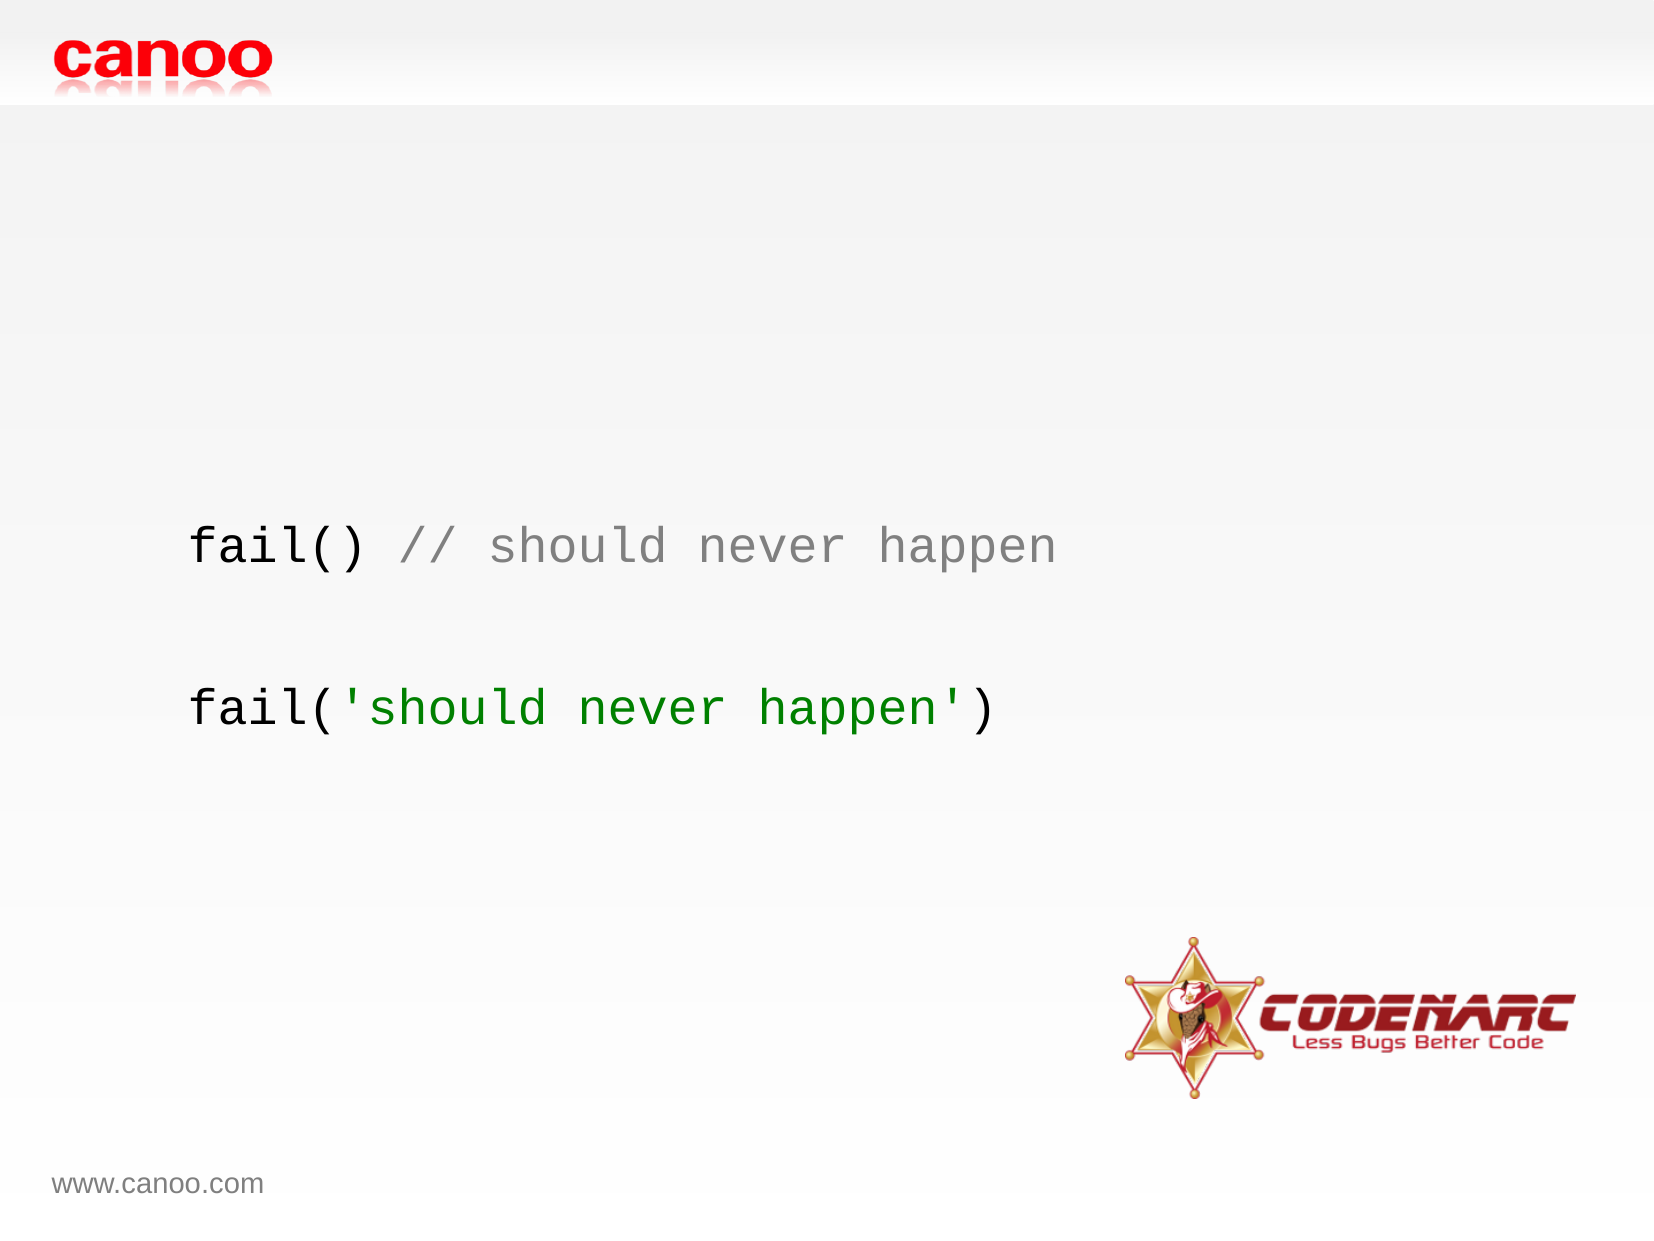

fail() // should never happen
fail('should never happen')